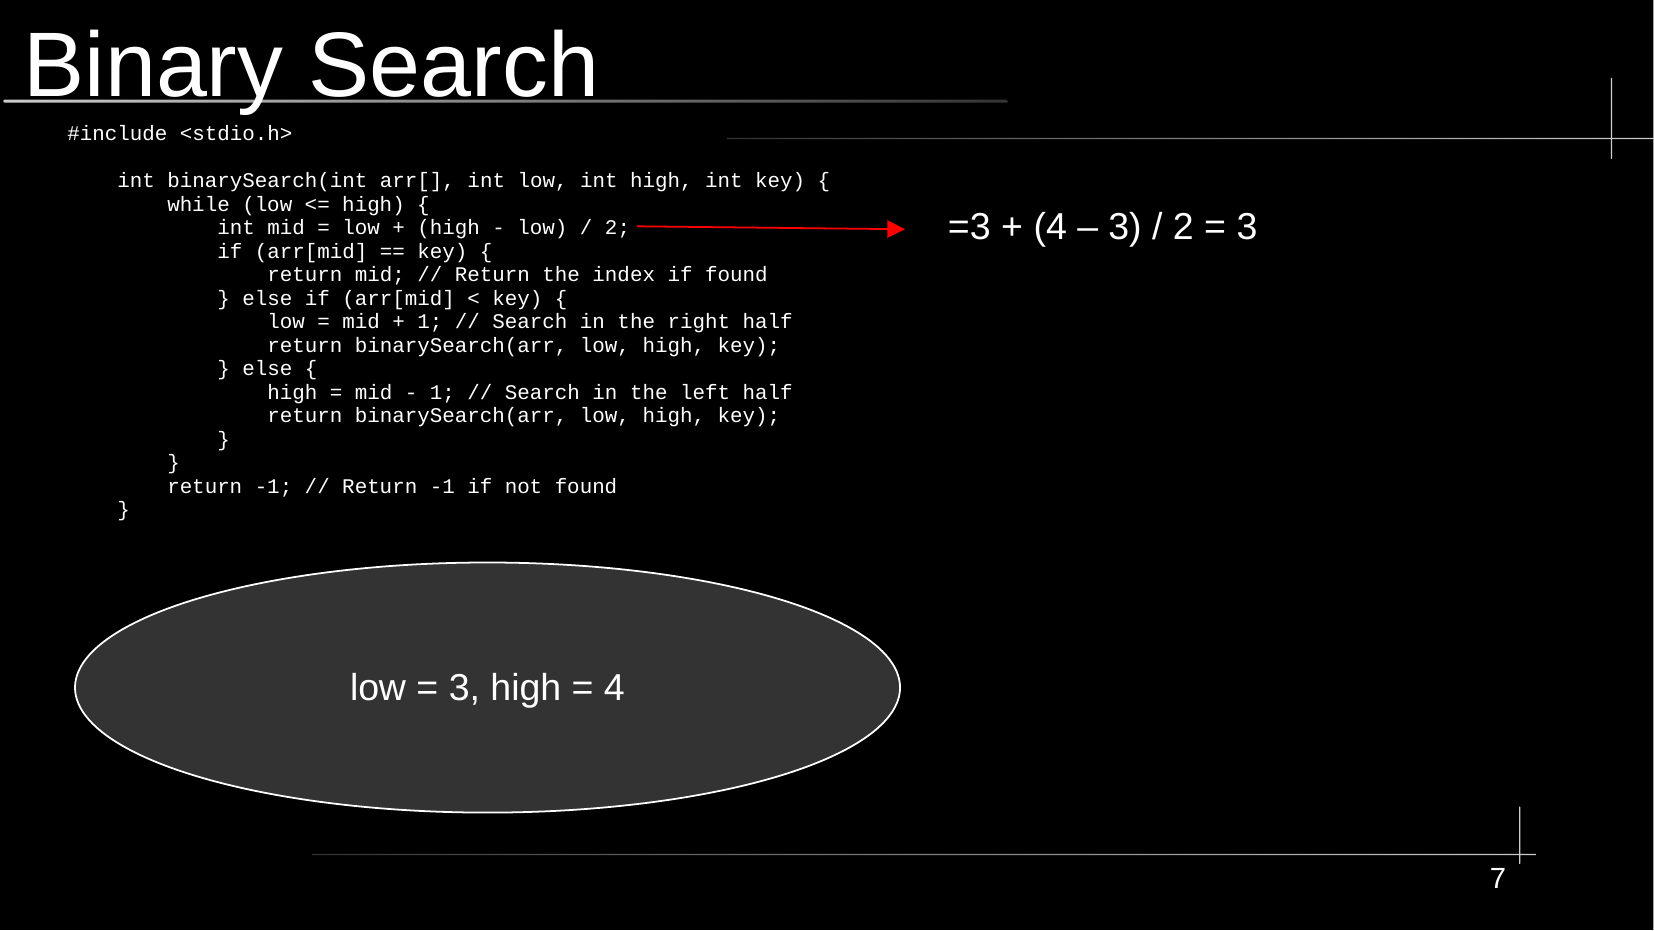

# Binary Search
#include <stdio.h>
 int binarySearch(int arr[], int low, int high, int key) {
 while (low <= high) {
 int mid = low + (high - low) / 2;
 if (arr[mid] == key) {
 return mid; // Return the index if found
 } else if (arr[mid] < key) {
 low = mid + 1; // Search in the right half
		 return binarySearch(arr, low, high, key);
 } else {
 high = mid - 1; // Search in the left half
		 return binarySearch(arr, low, high, key);
 }
 }
 return -1; // Return -1 if not found
 }
=3 + (4 – 3) / 2 = 3
low = 3, high = 4
7